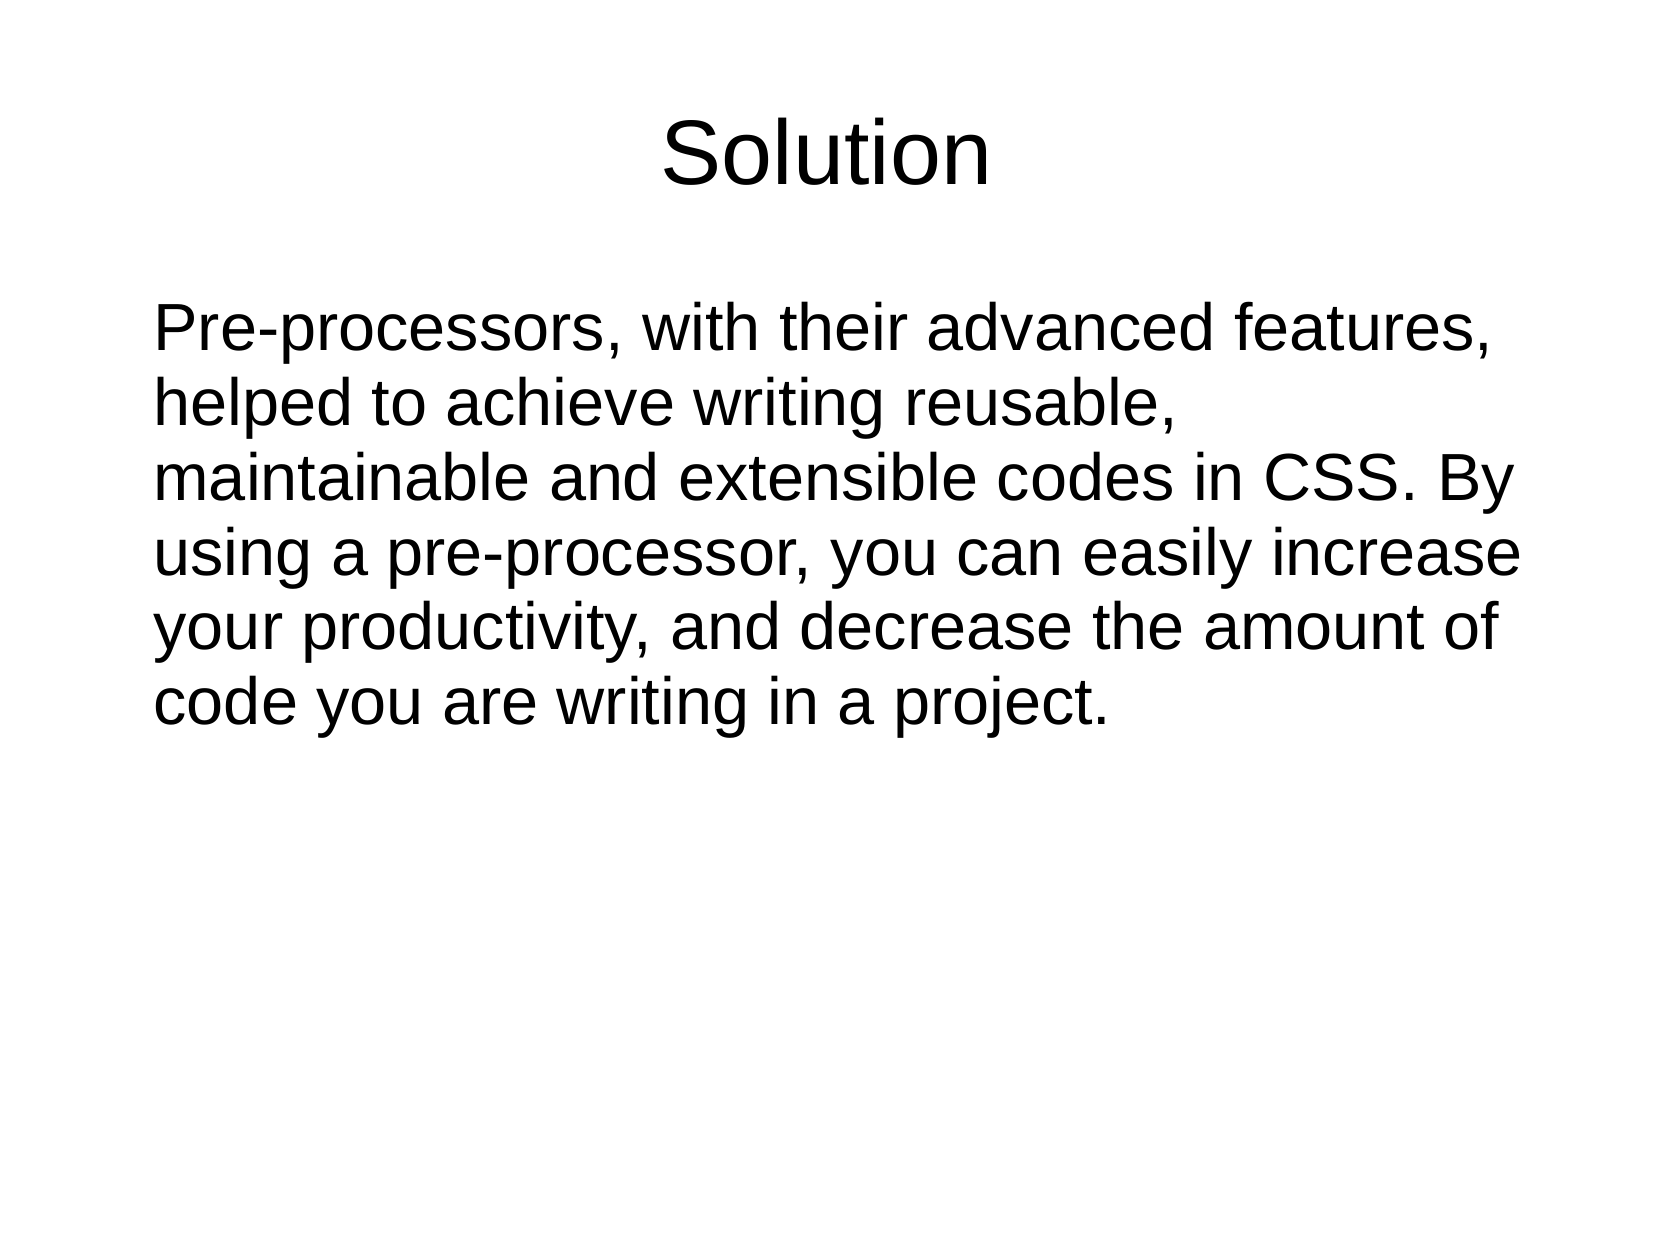

# Solution
Pre-processors, with their advanced features, helped to achieve writing reusable, maintainable and extensible codes in CSS. By using a pre-processor, you can easily increase your productivity, and decrease the amount of code you are writing in a project.